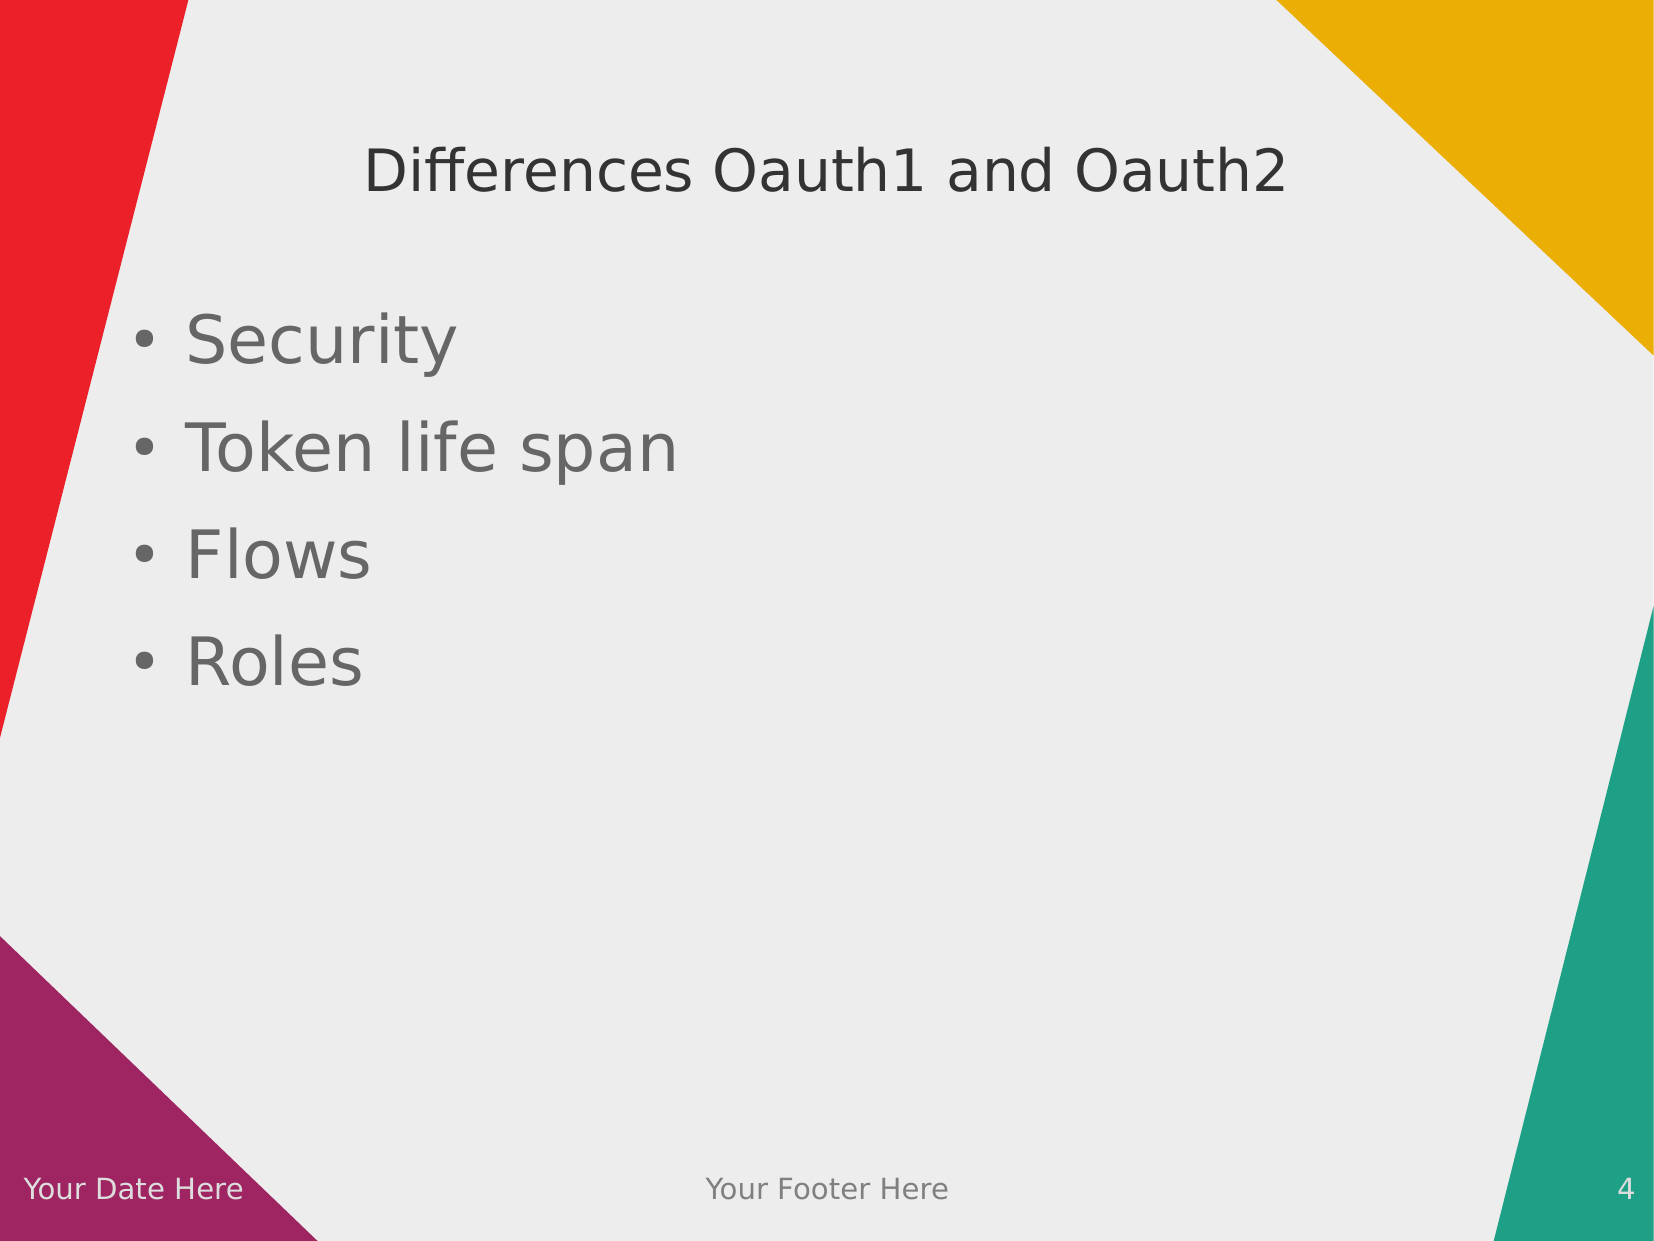

# Differences Oauth1 and Oauth2
Security
Token life span
Flows
Roles
Your Date Here
Your Footer Here
4